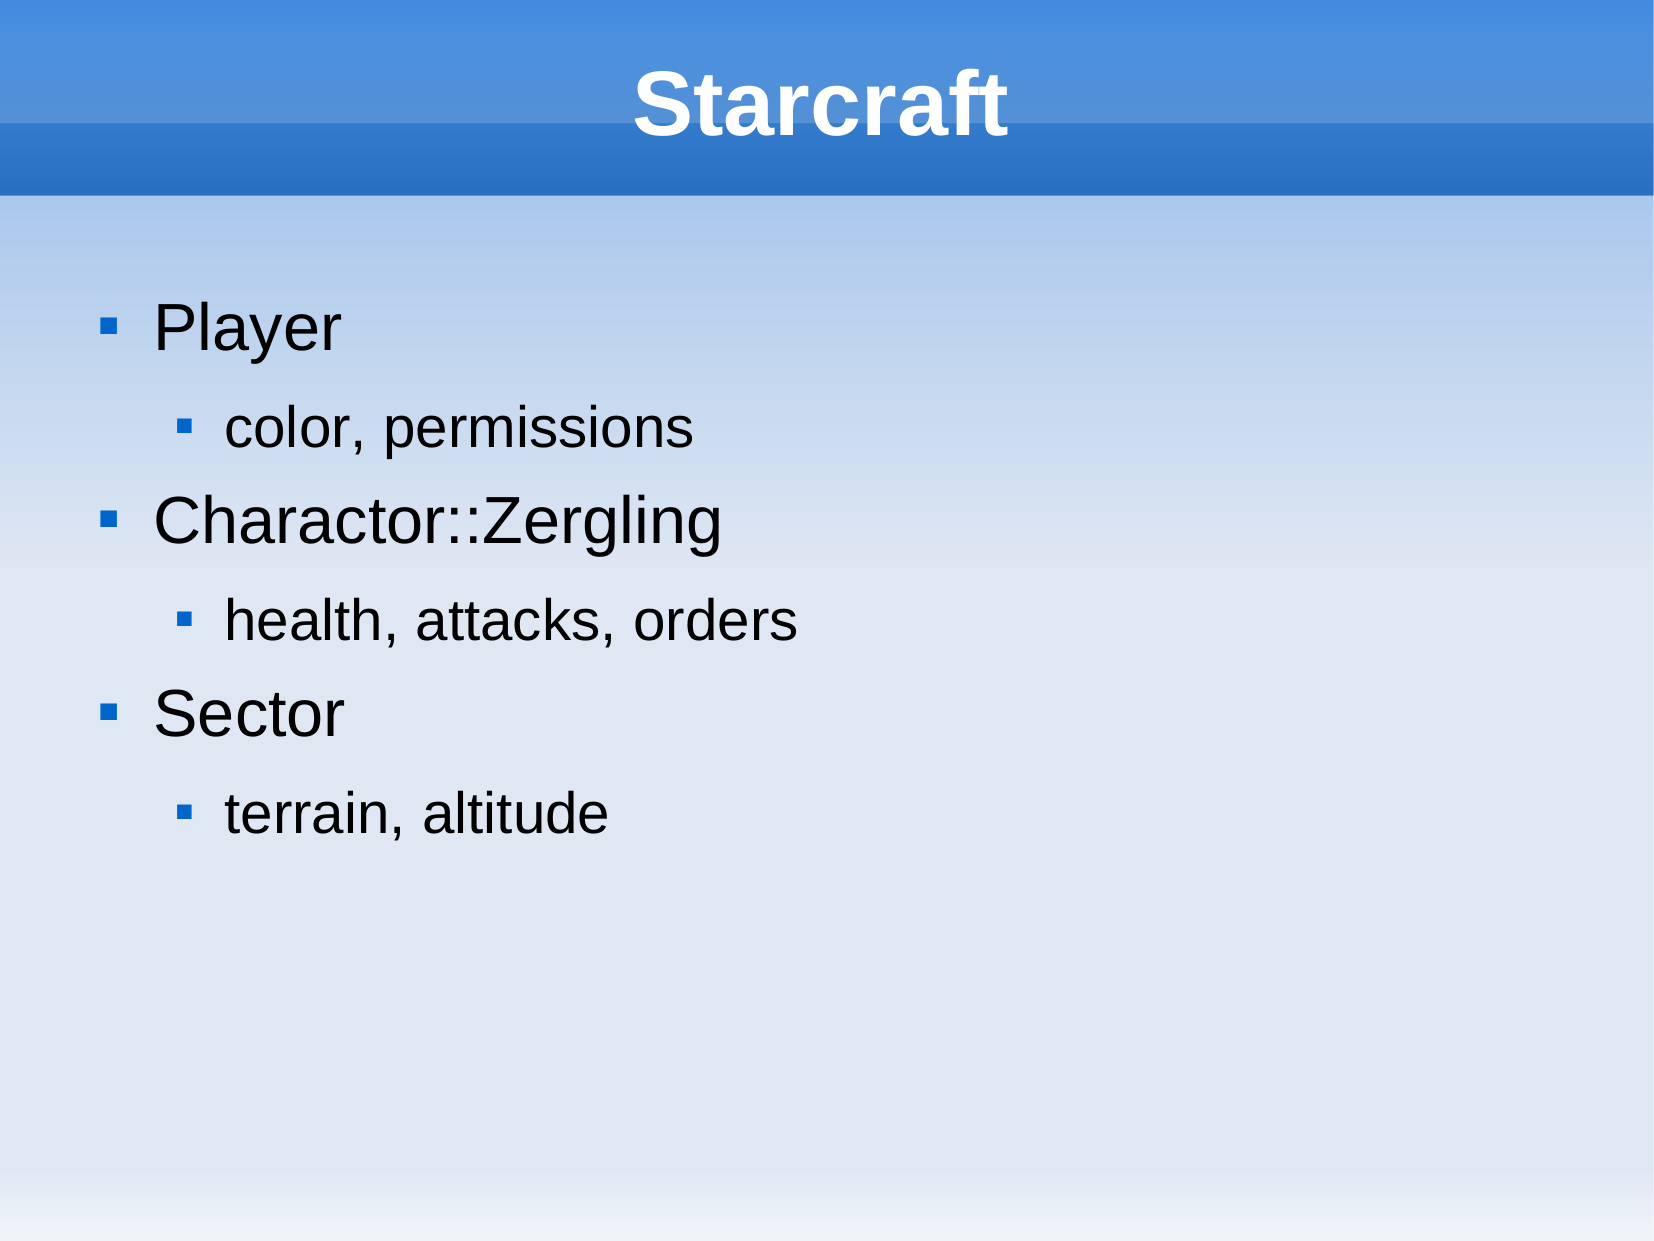

# Starcraft
Player
color, permissions
Charactor::Zergling
health, attacks, orders
Sector
terrain, altitude